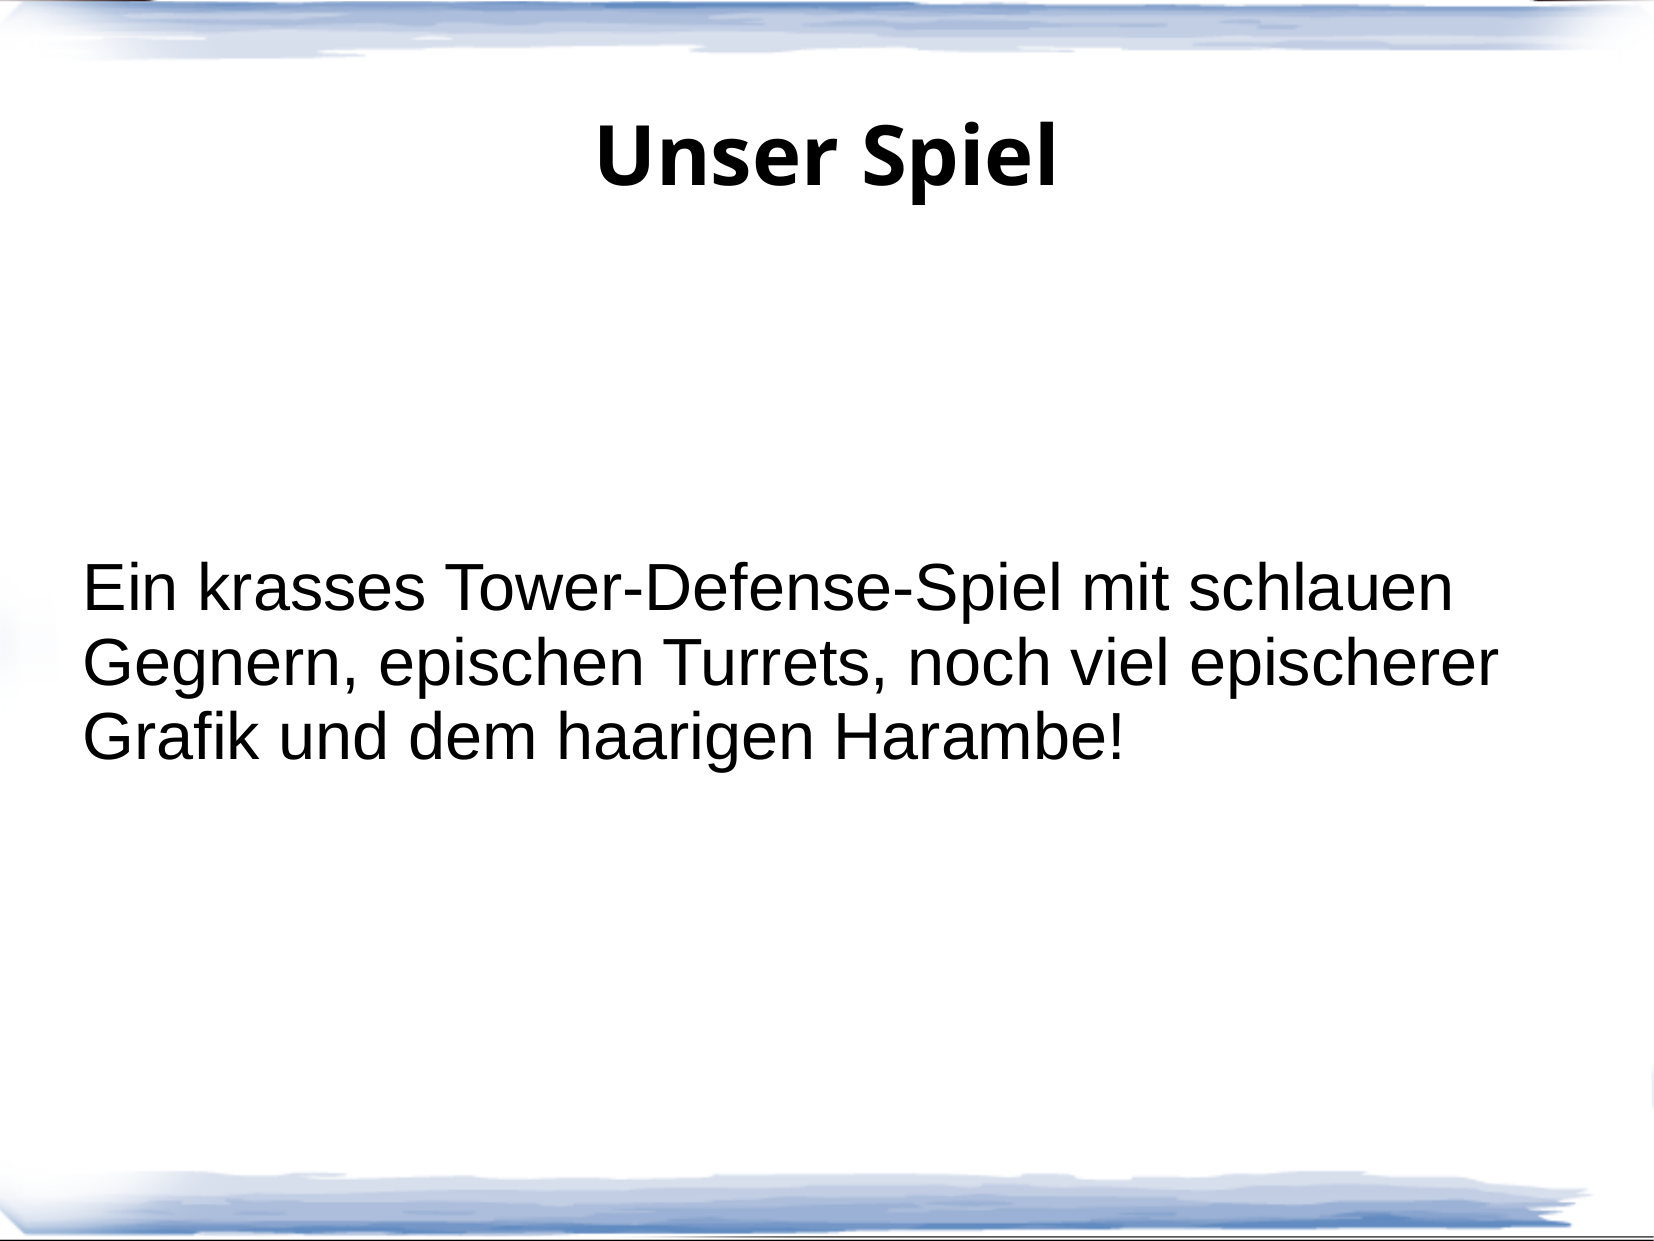

# Unser Spiel
Ein krasses Tower-Defense-Spiel mit schlauen Gegnern, epischen Turrets, noch viel epischerer Grafik und dem haarigen Harambe!